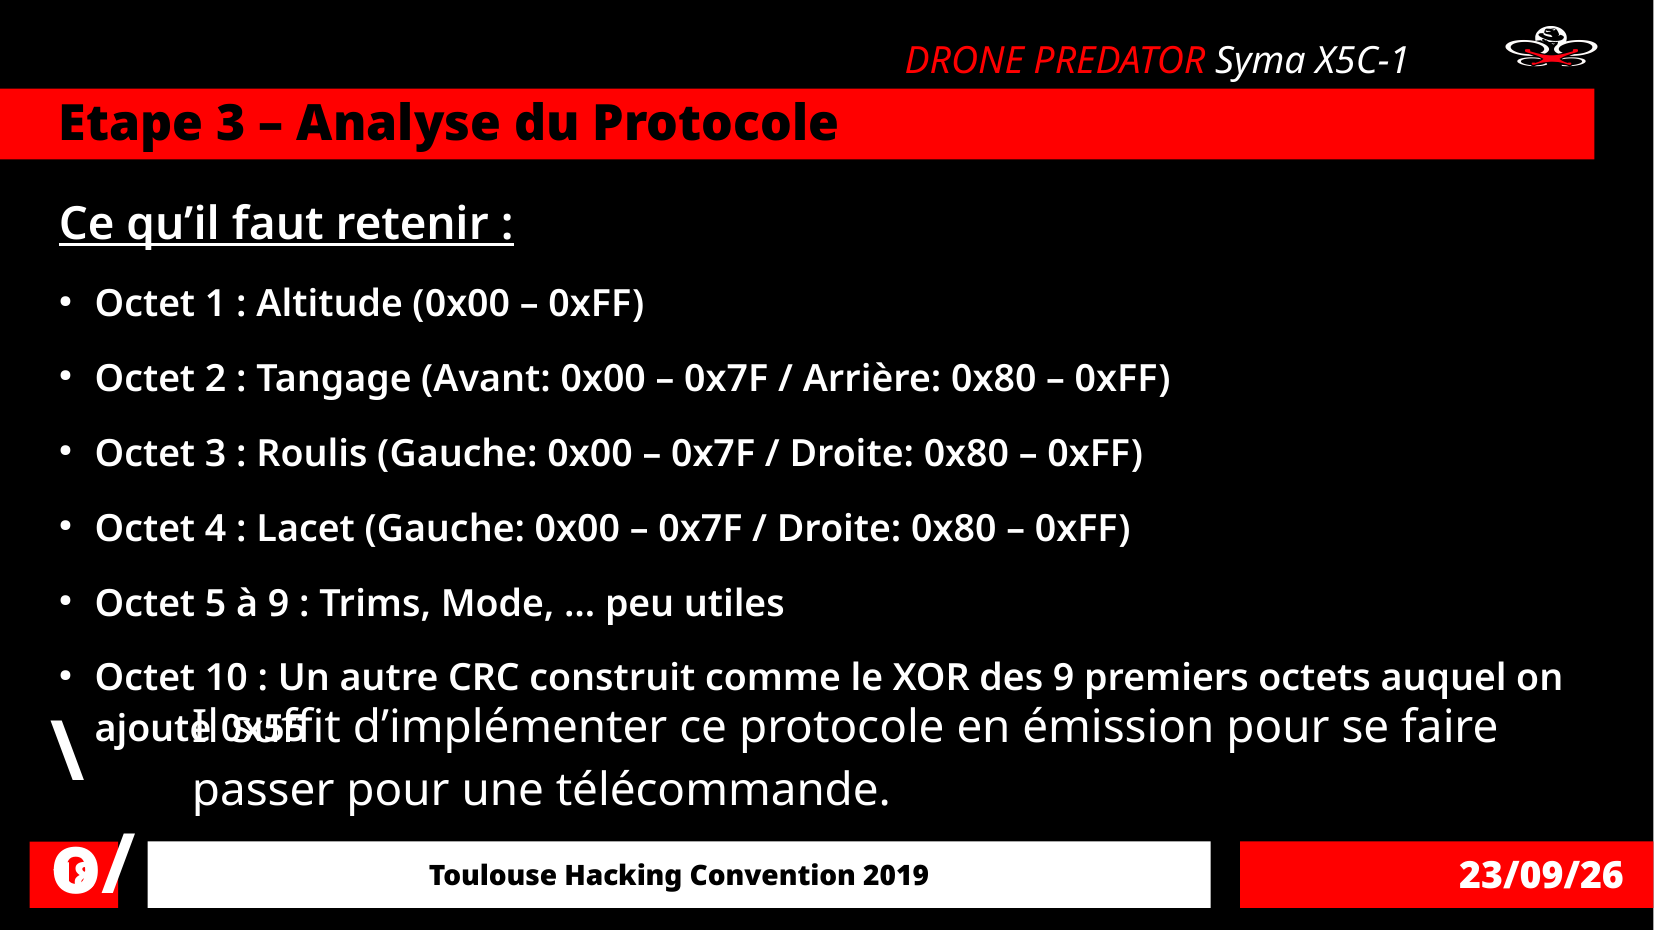

# Etape 3 – Analyse du Protocole
Ce qu’il faut retenir :
Octet 1 : Altitude (0x00 – 0xFF)
Octet 2 : Tangage (Avant: 0x00 – 0x7F / Arrière: 0x80 – 0xFF)
Octet 3 : Roulis (Gauche: 0x00 – 0x7F / Droite: 0x80 – 0xFF)
Octet 4 : Lacet (Gauche: 0x00 – 0x7F / Droite: 0x80 – 0xFF)
Octet 5 à 9 : Trims, Mode, … peu utiles
Octet 10 : Un autre CRC construit comme le XOR des 9 premiers octets auquel on ajoute 0x55
\o/
Il suffit d’implémenter ce protocole en émission pour se faire passer pour une télécommande.
18